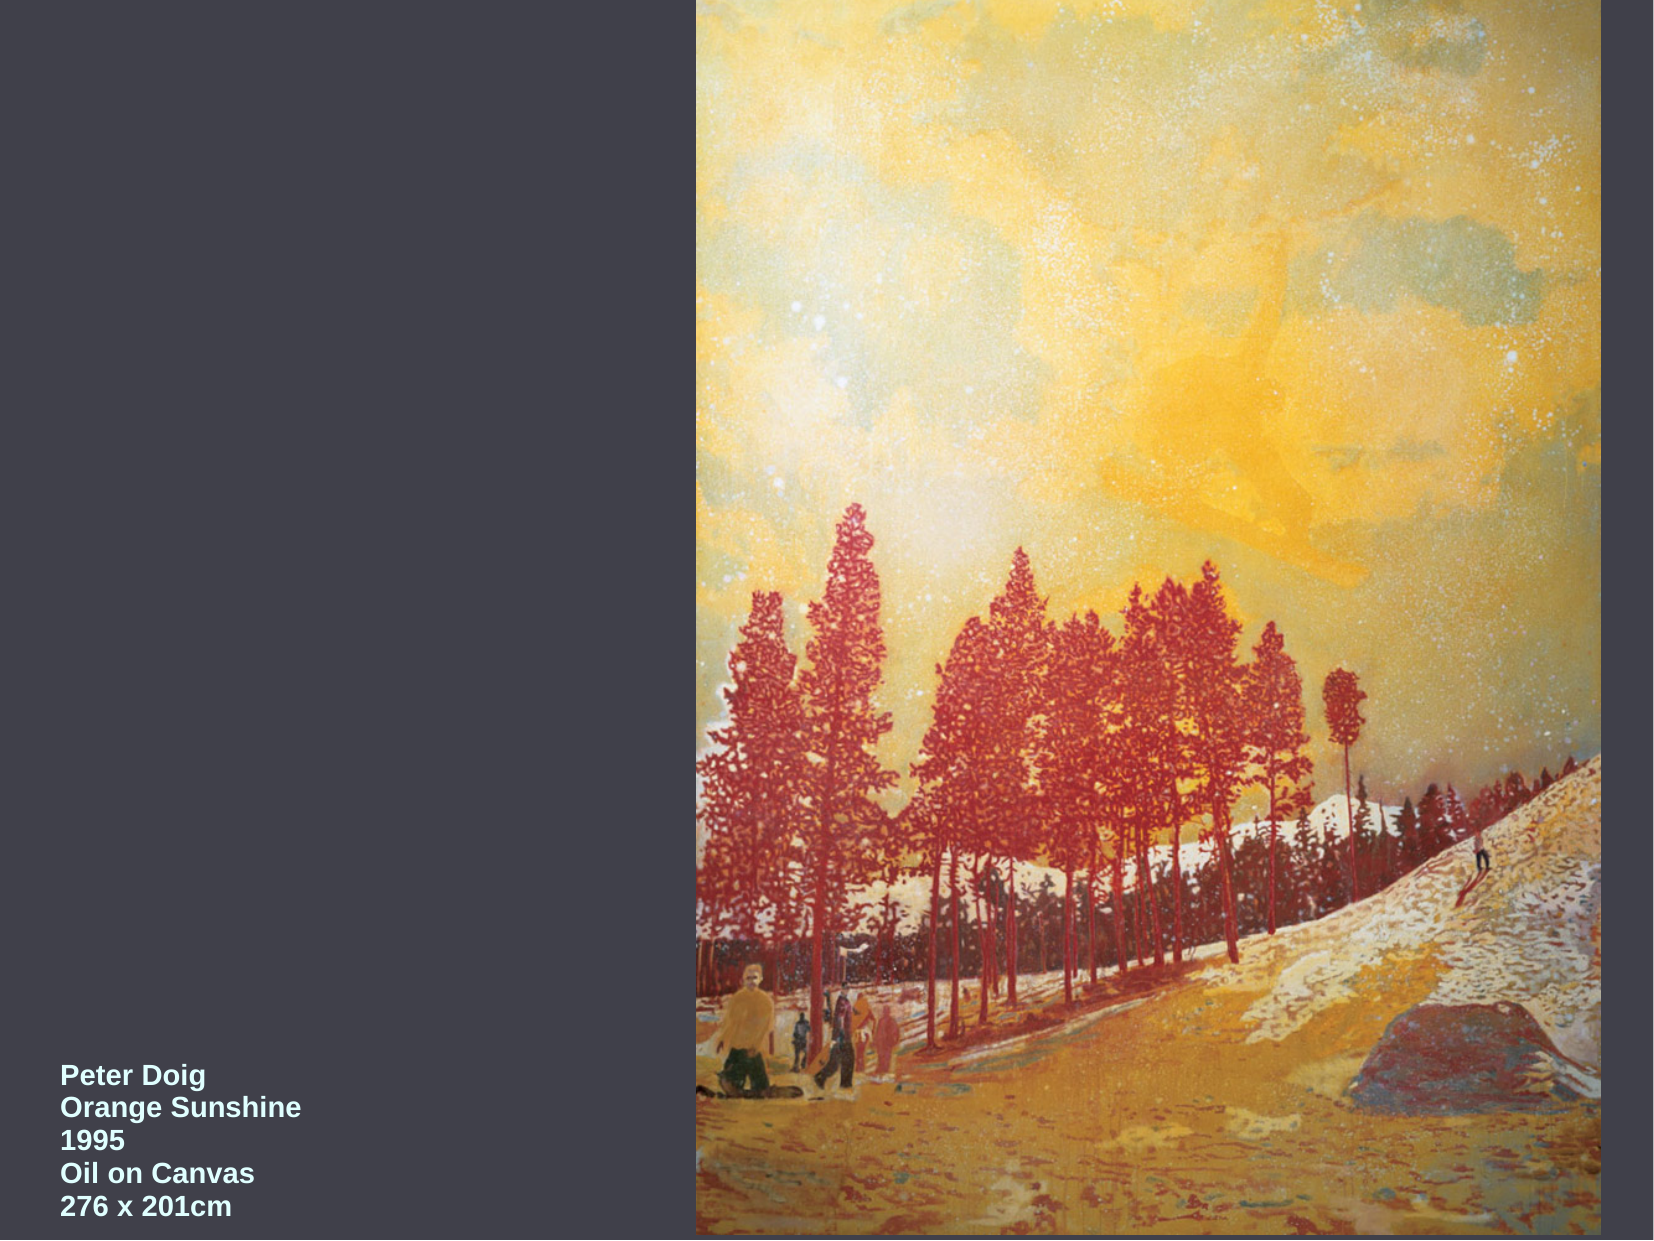

#
Peter Doig
Orange Sunshine
1995
Oil on Canvas
276 x 201cm